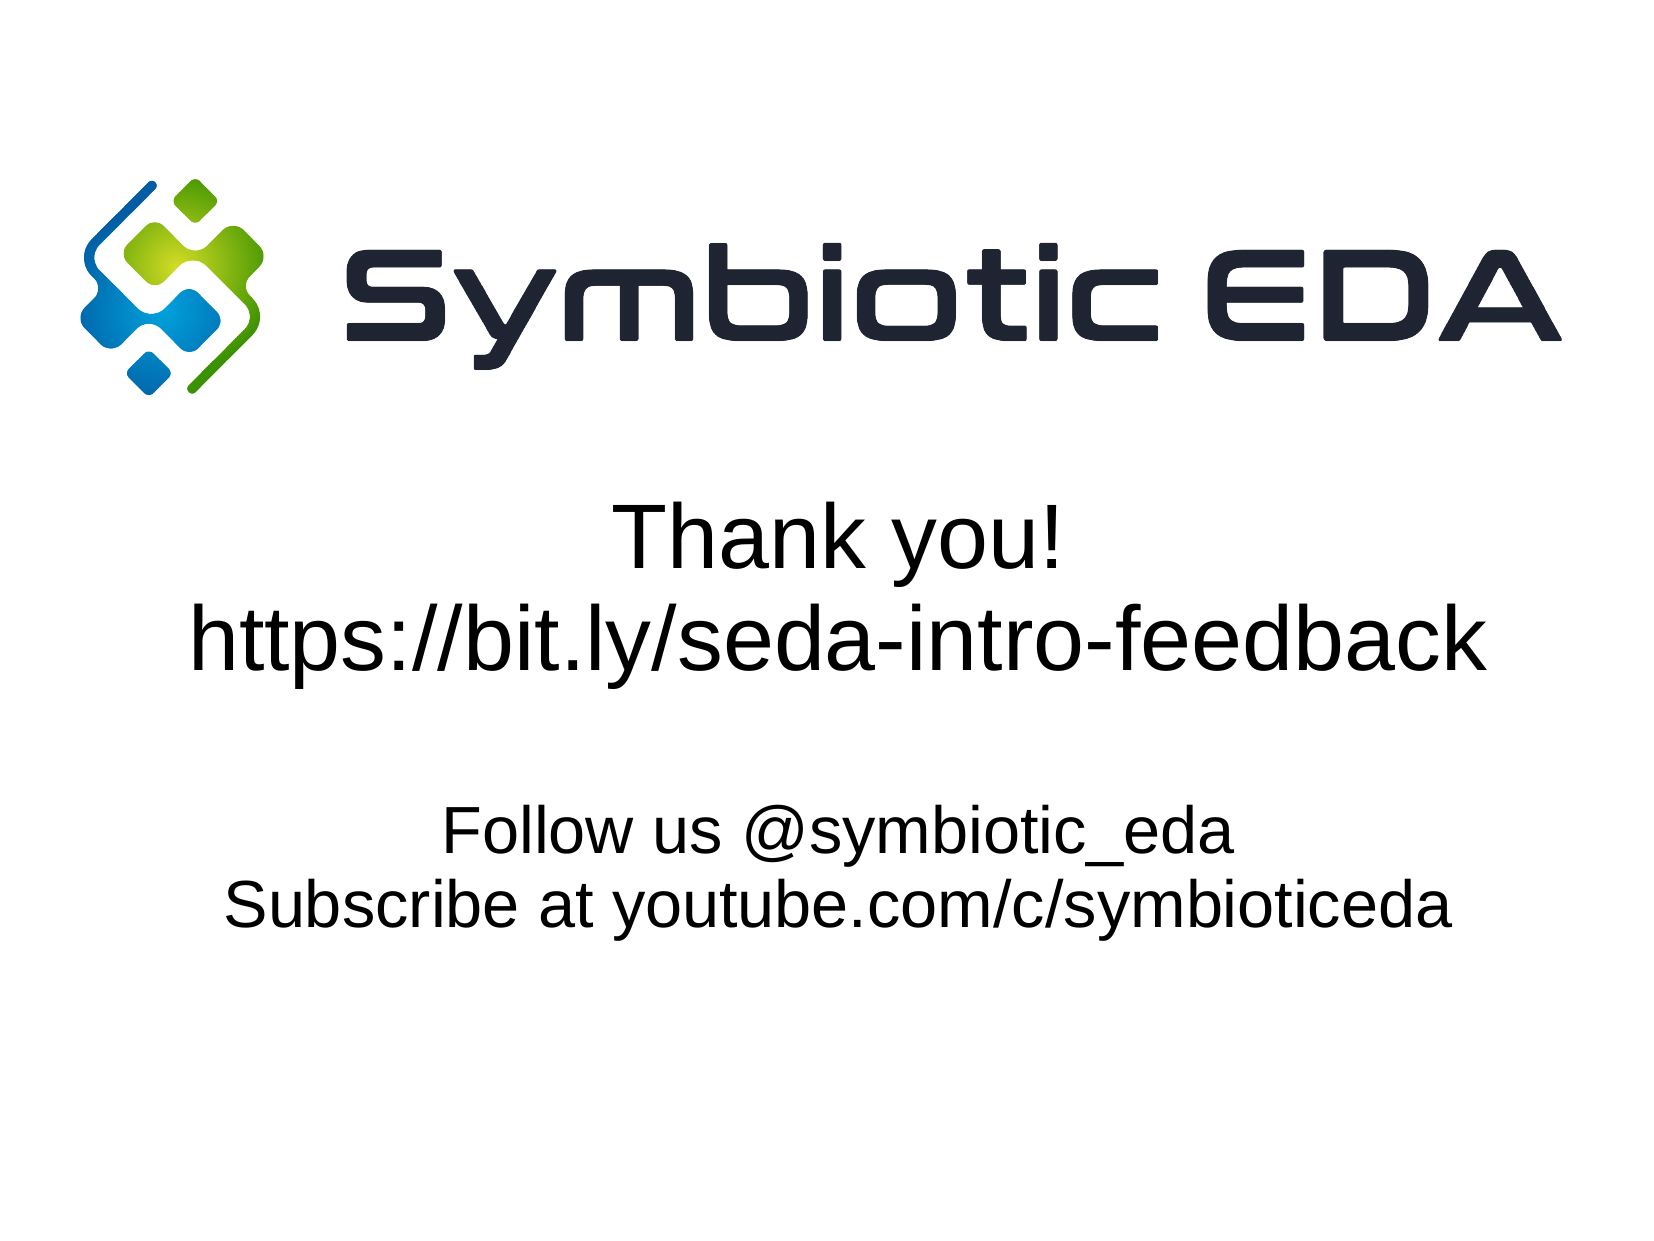

# Thank you!
https://bit.ly/seda-intro-feedback
Follow us @symbiotic_eda
Subscribe at youtube.com/c/symbioticeda